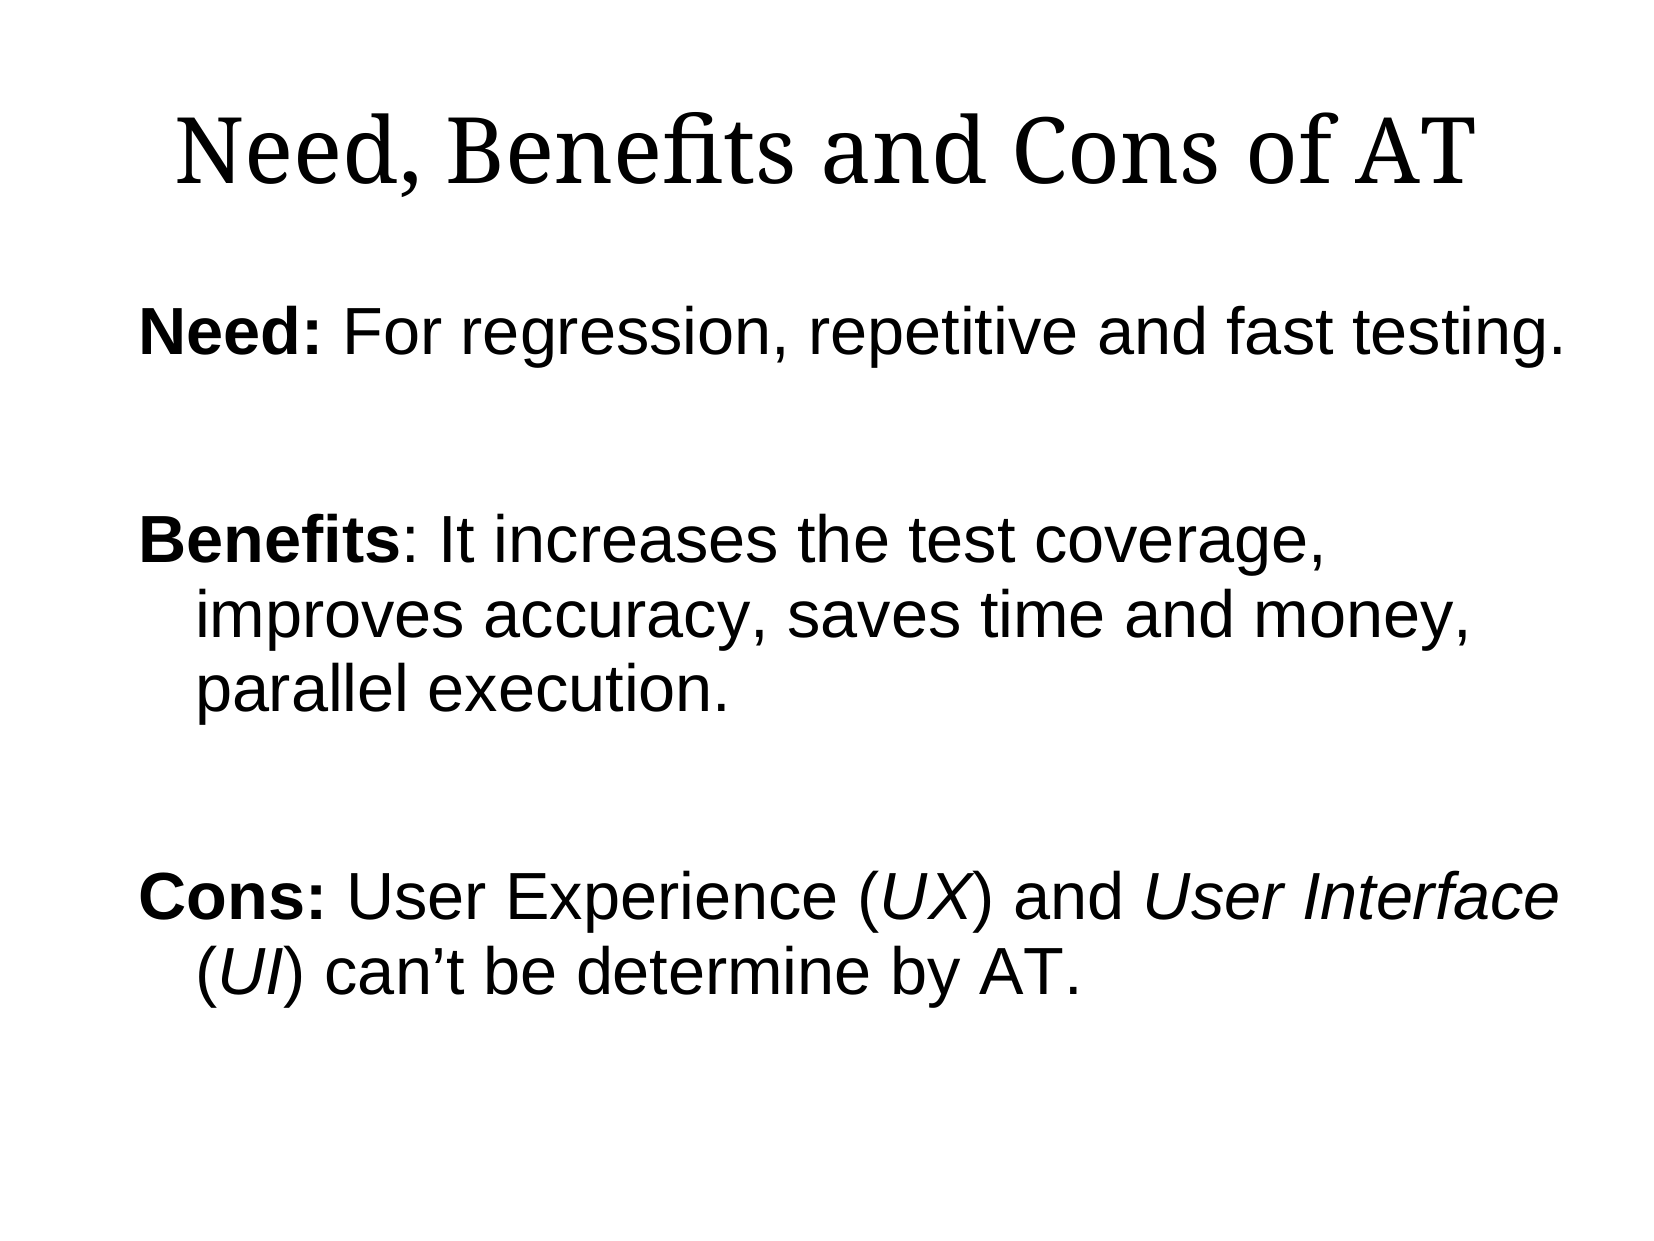

# Need, Benefits and Cons of AT
Need: For regression, repetitive and fast testing.
Benefits: It increases the test coverage, improves accuracy, saves time and money, parallel execution.
Cons: User Experience (UX) and User Interface (UI) can’t be determine by AT.